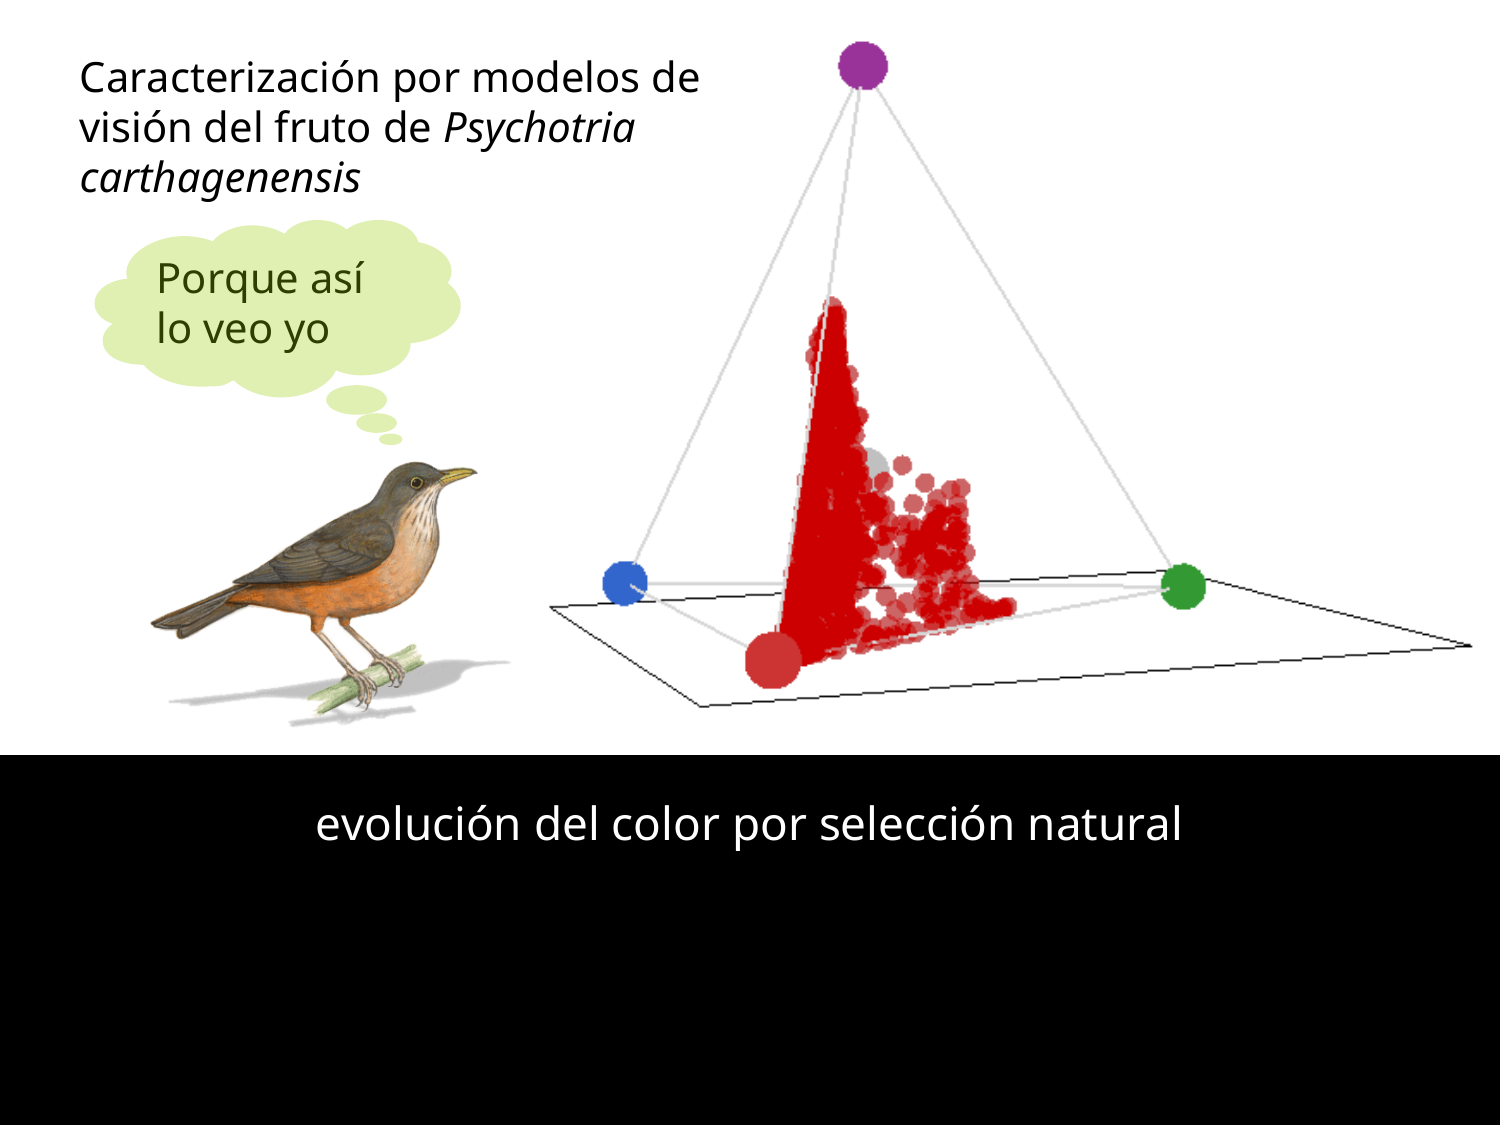

Caracterización por modelos de visión del fruto de Psychotria carthagenensis
Porque así lo veo yo
evolución del color por selección natural